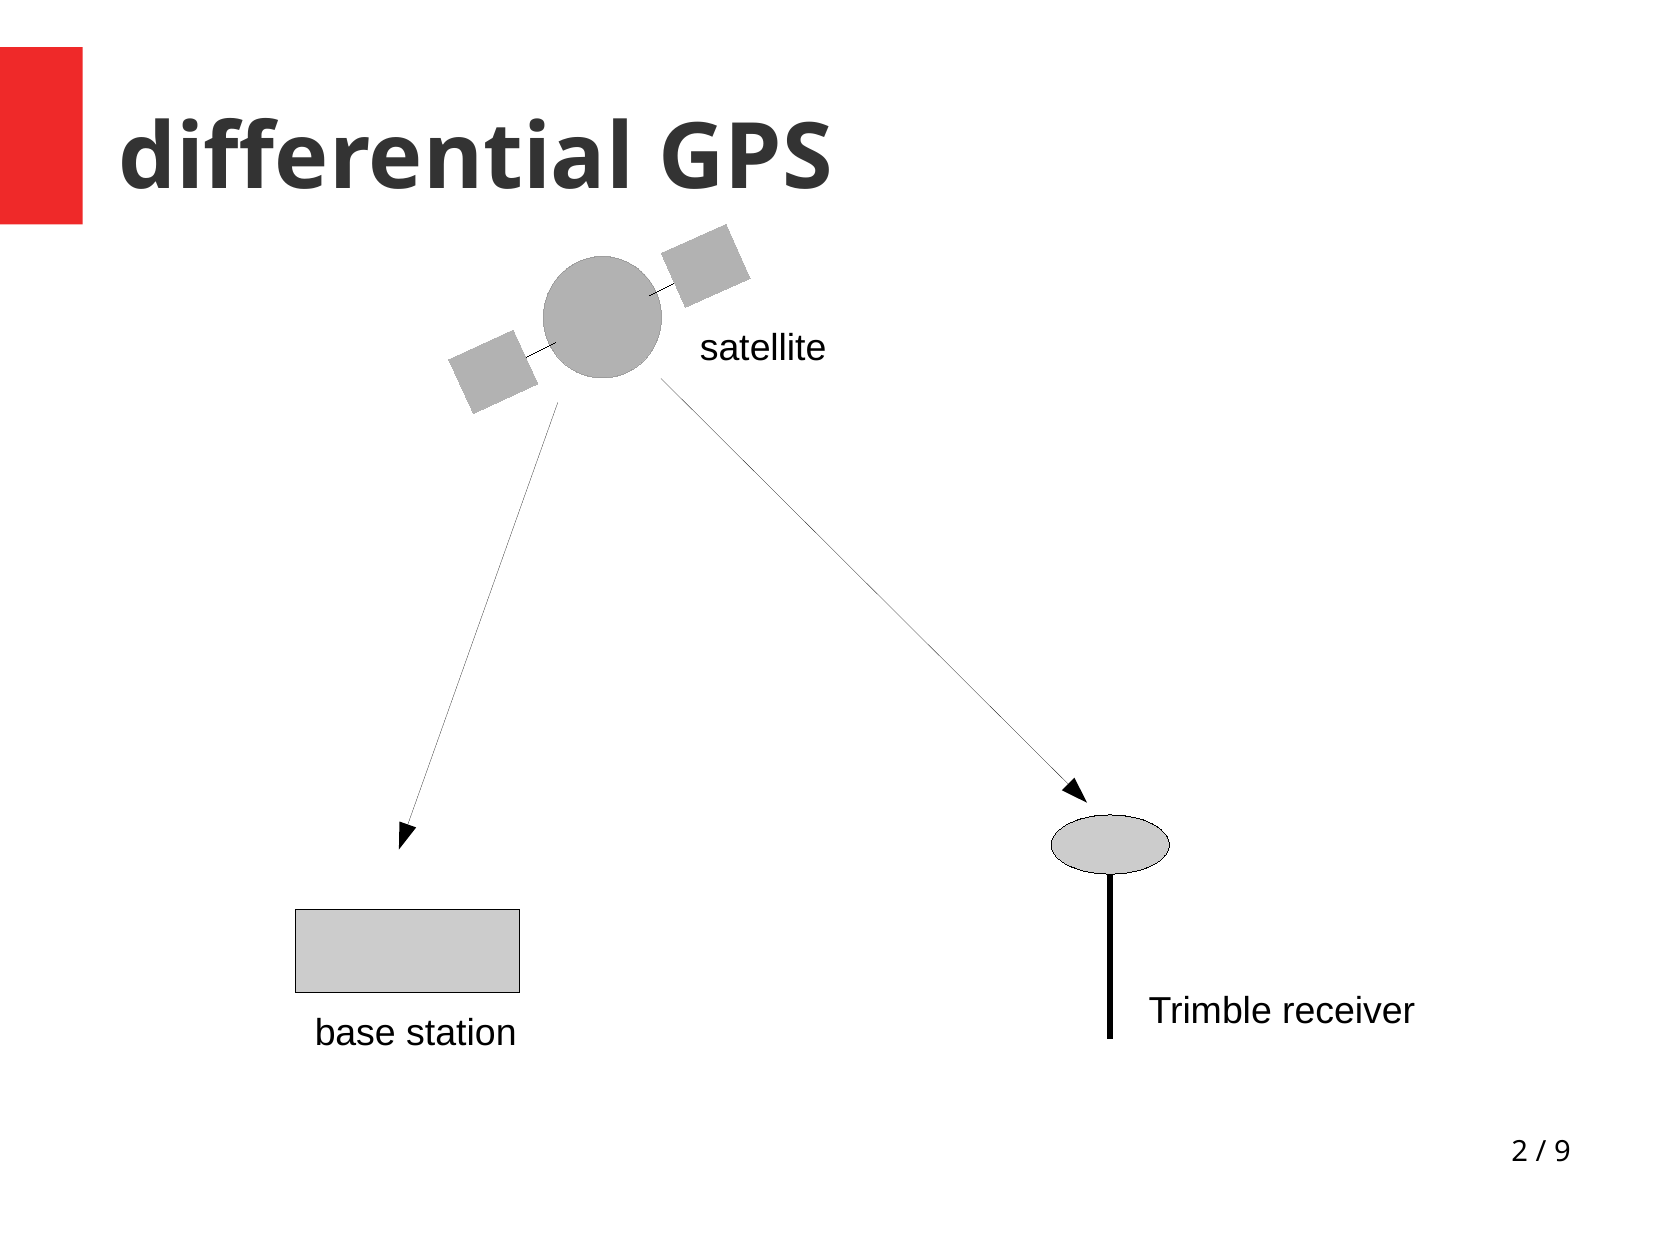

# differential GPS
satellite
Trimble receiver
base station
2